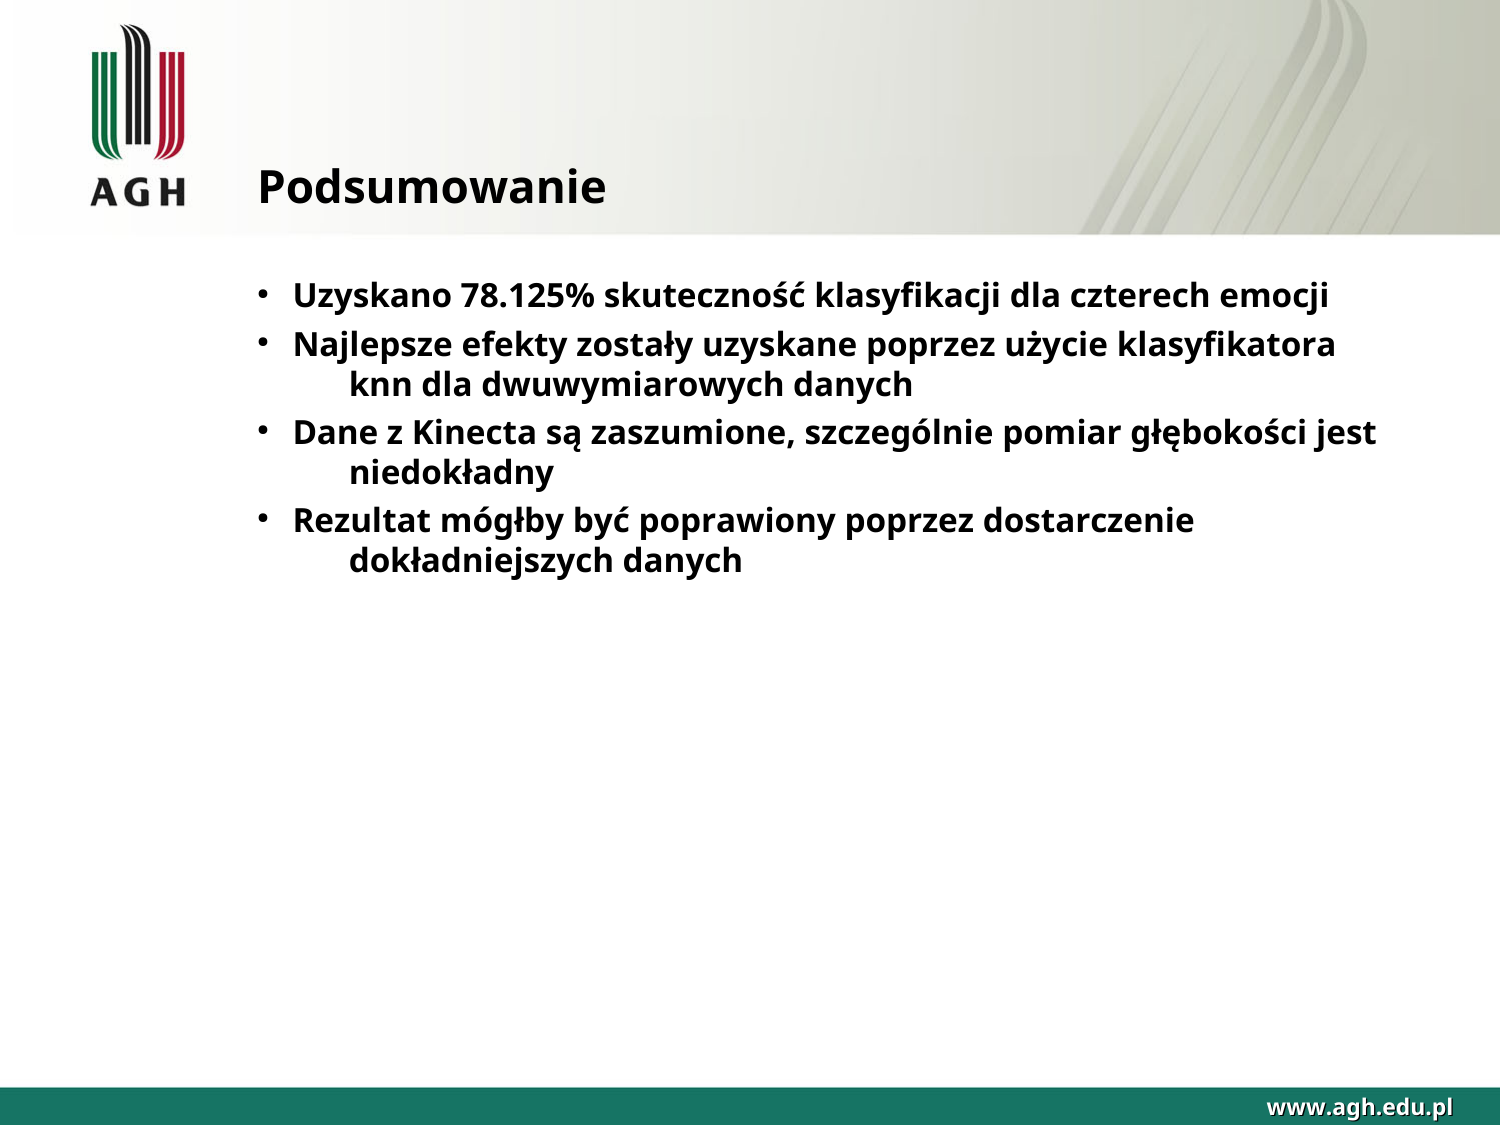

# Podsumowanie
Uzyskano 78.125% skuteczność klasyfikacji dla czterech emocji
Najlepsze efekty zostały uzyskane poprzez użycie klasyfikatora knn dla dwuwymiarowych danych
Dane z Kinecta są zaszumione, szczególnie pomiar głębokości jest niedokładny
Rezultat mógłby być poprawiony poprzez dostarczenie dokładniejszych danych
www.agh.edu.pl